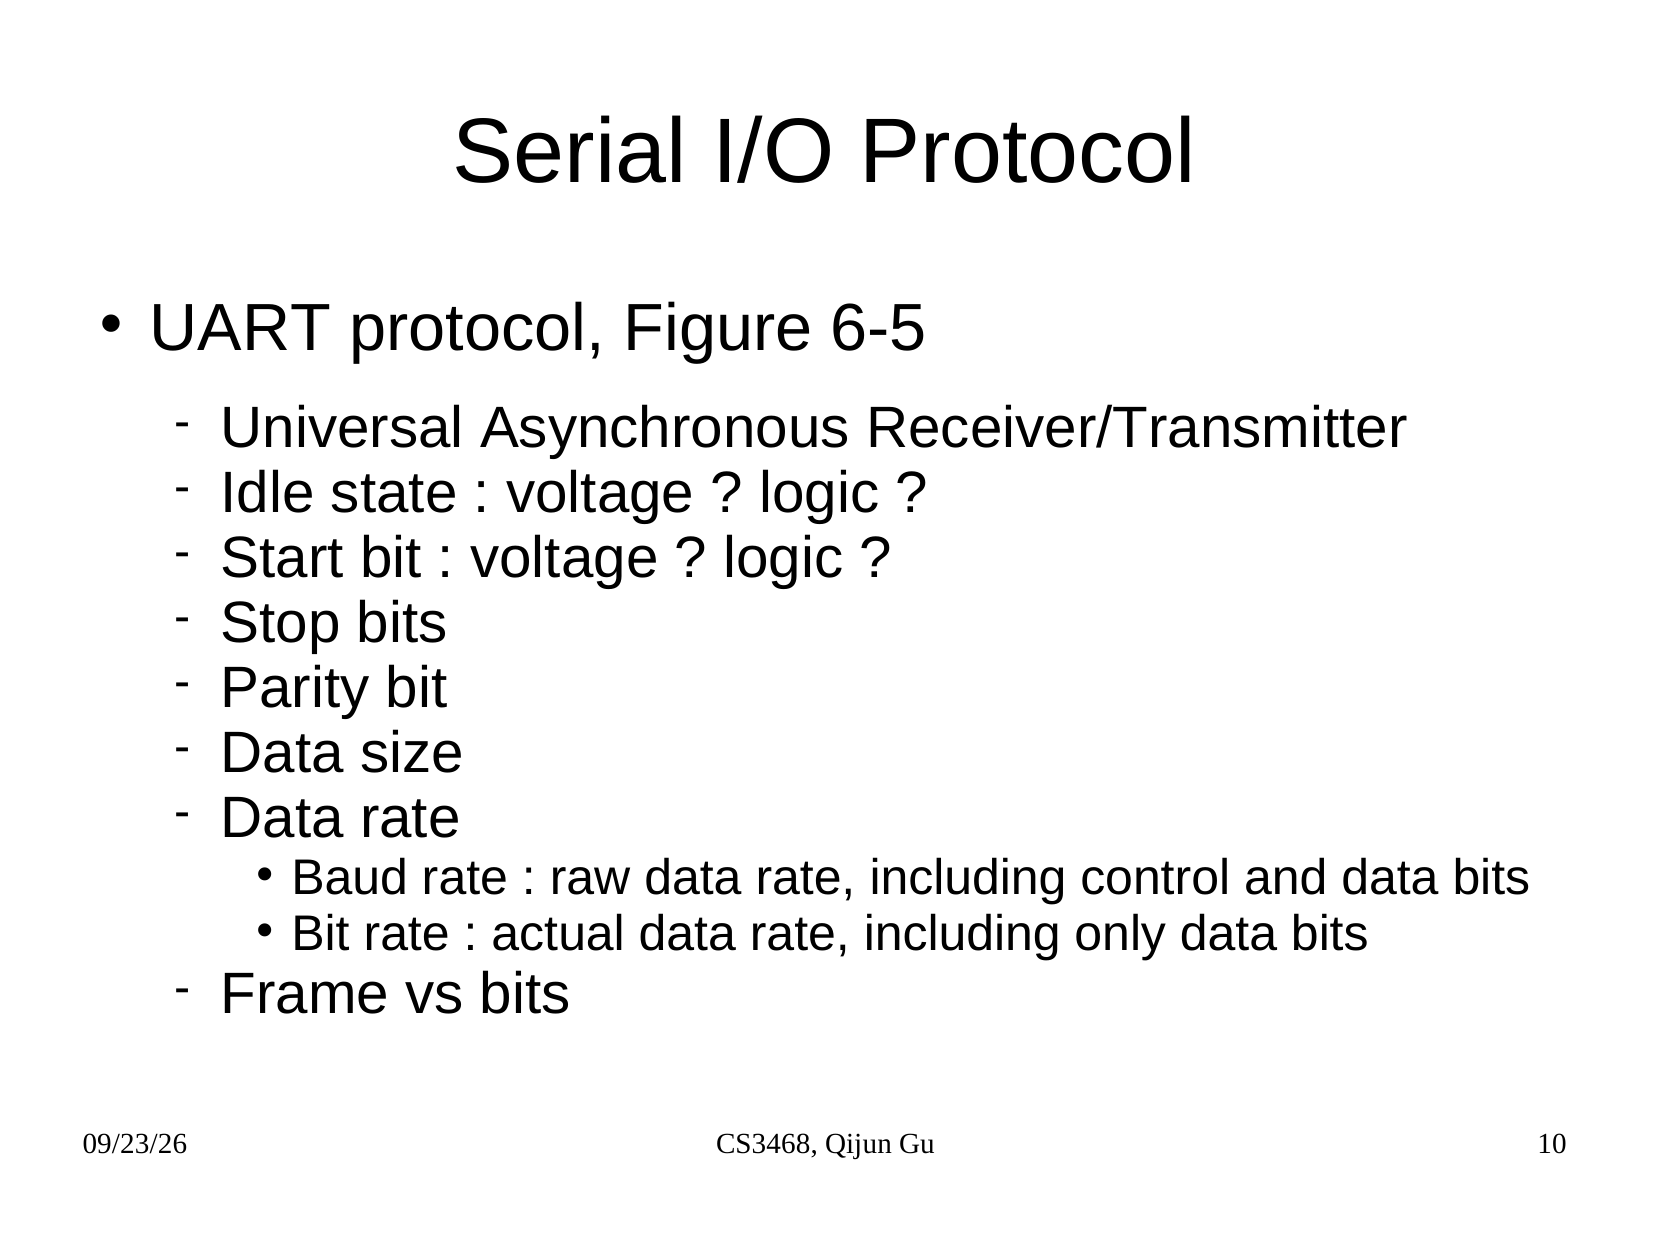

# Serial I/O Protocol
UART protocol, Figure 6-5
Universal Asynchronous Receiver/Transmitter
Idle state : voltage ? logic ?
Start bit : voltage ? logic ?
Stop bits
Parity bit
Data size
Data rate
Baud rate : raw data rate, including control and data bits
Bit rate : actual data rate, including only data bits
Frame vs bits
CS3468, Qijun Gu
10